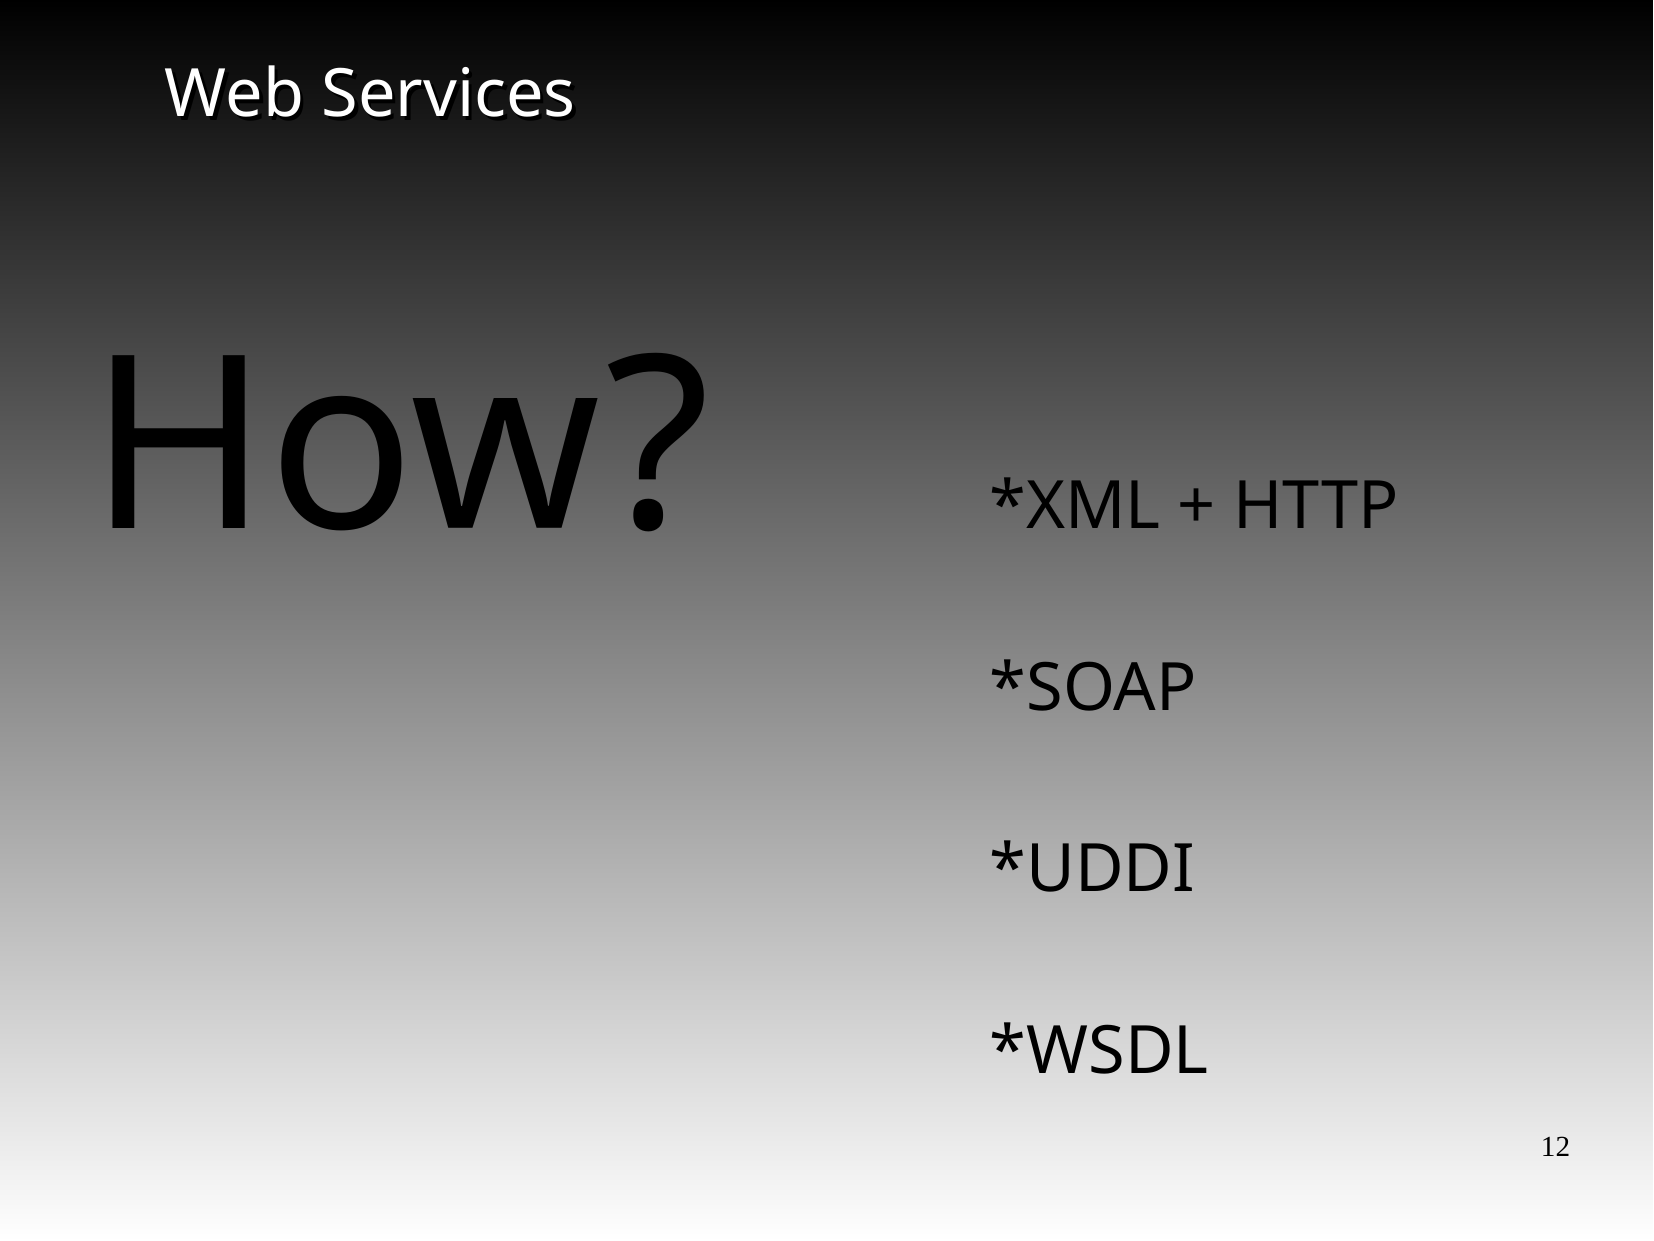

Web Services
How?
*XML + HTTP
*SOAP
*UDDI
*WSDL
12